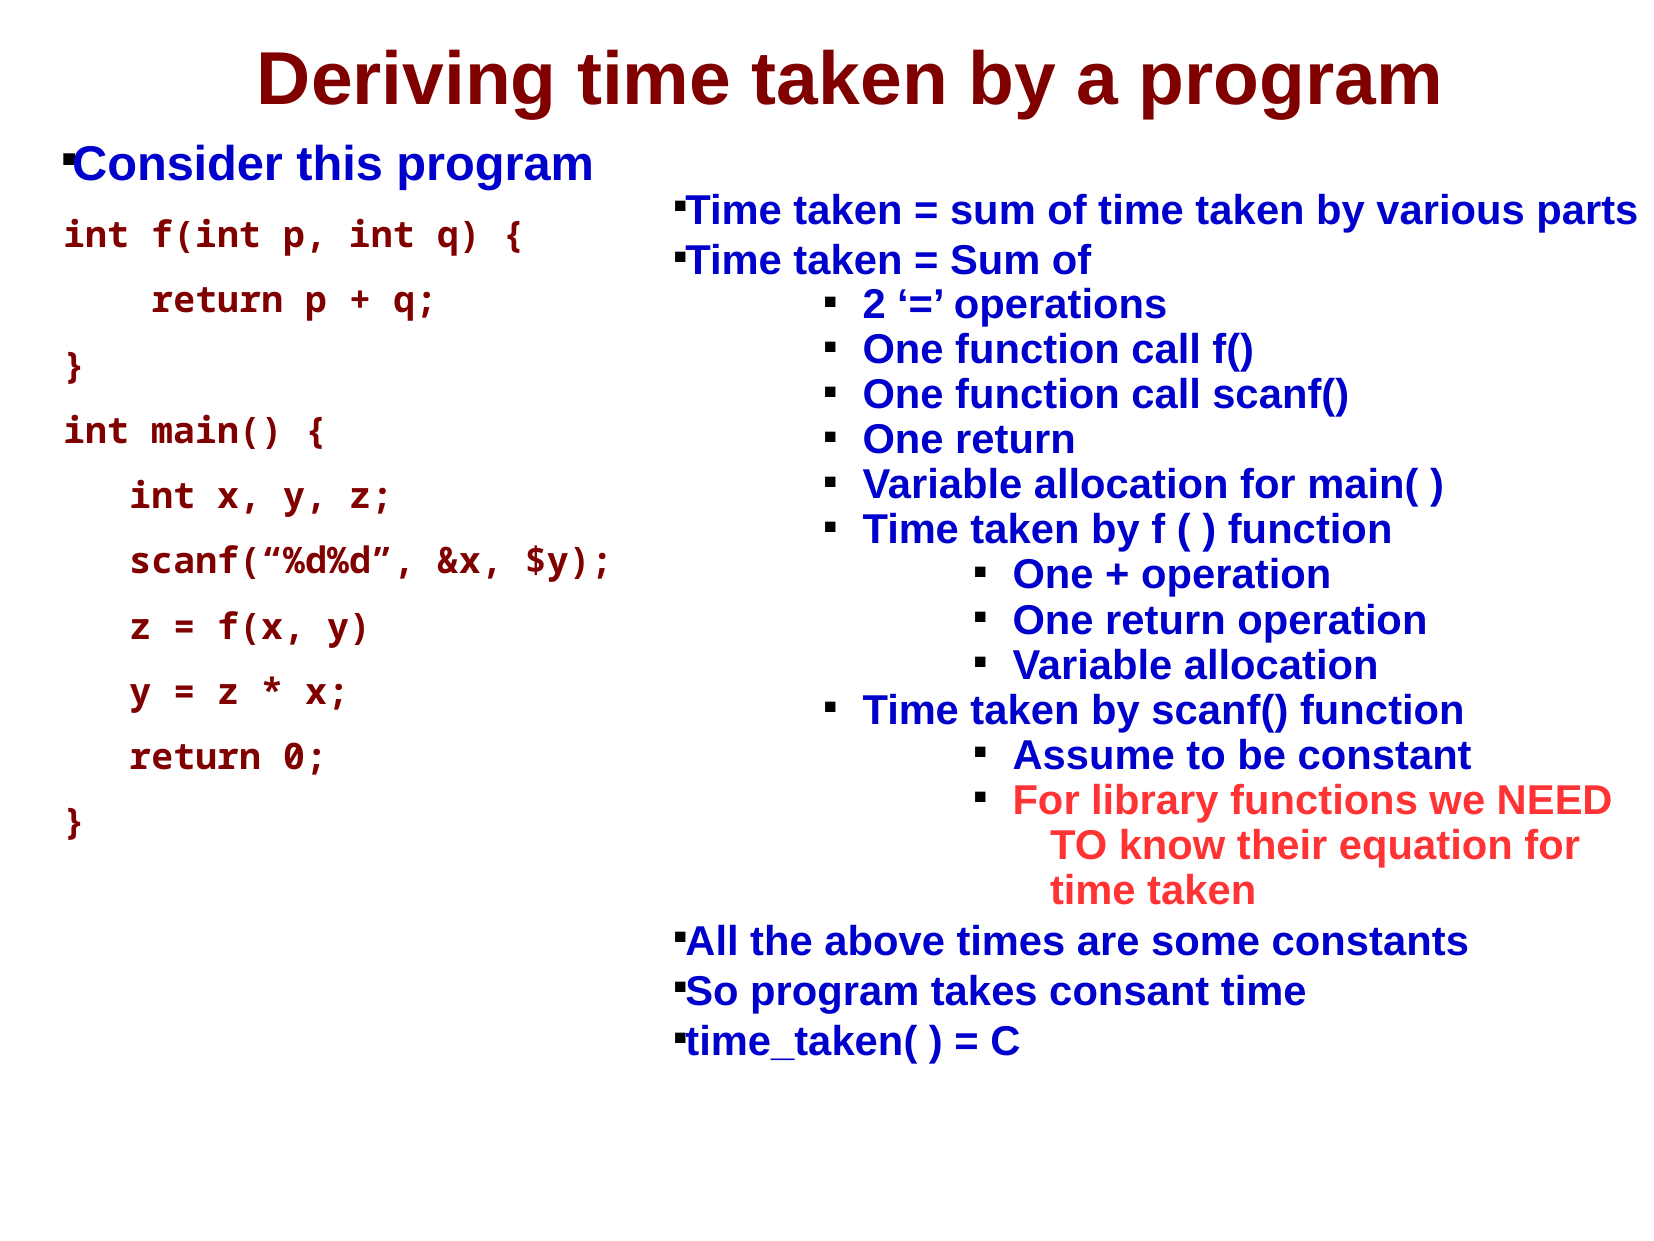

# Deriving time taken by a program
Consider this program
int f(int p, int q) {
 return p + q;
}
int main() {
 int x, y, z;
 scanf(“%d%d”, &x, $y);
 z = f(x, y)
 y = z * x;
 return 0;
}
Time taken = sum of time taken by various parts
Time taken = Sum of
2 ‘=’ operations
One function call f()
One function call scanf()
One return
Variable allocation for main( )
Time taken by f ( ) function
One + operation
One return operation
Variable allocation
Time taken by scanf() function
Assume to be constant
For library functions we NEED TO know their equation for time taken
All the above times are some constants
So program takes consant time
time_taken( ) = C